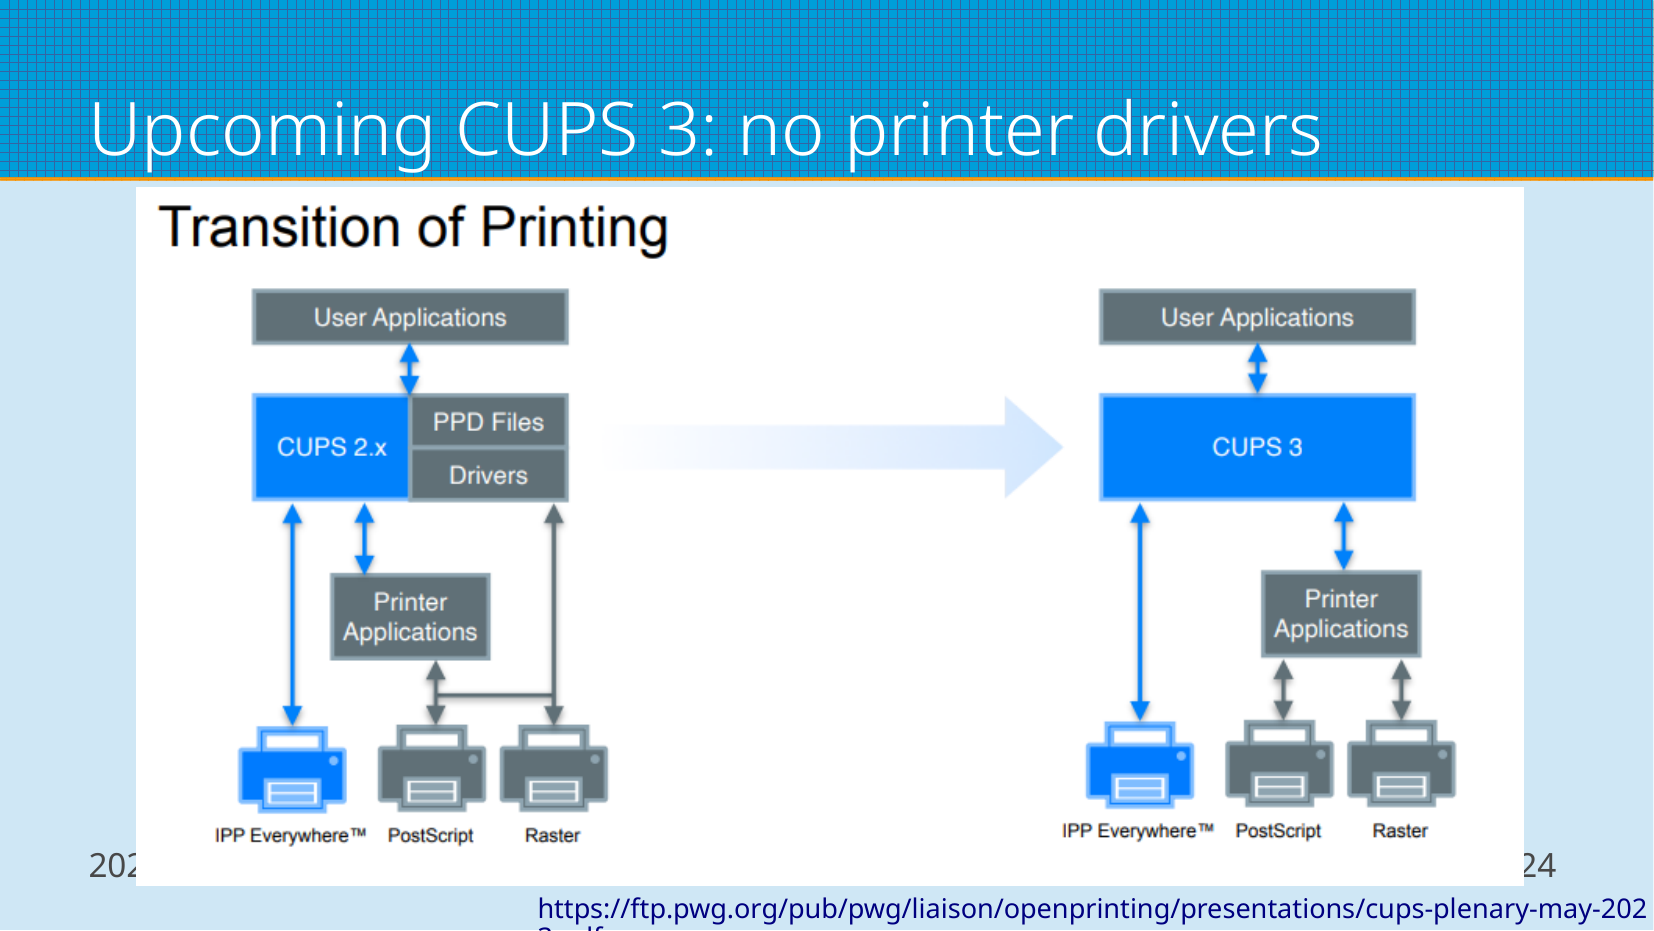

# Upcoming CUPS 3: no printer drivers
2023.07.29
COSCUP 2023 OSPN Track
24
https://ftp.pwg.org/pub/pwg/liaison/openprinting/presentations/cups-plenary-may-2023.pdf